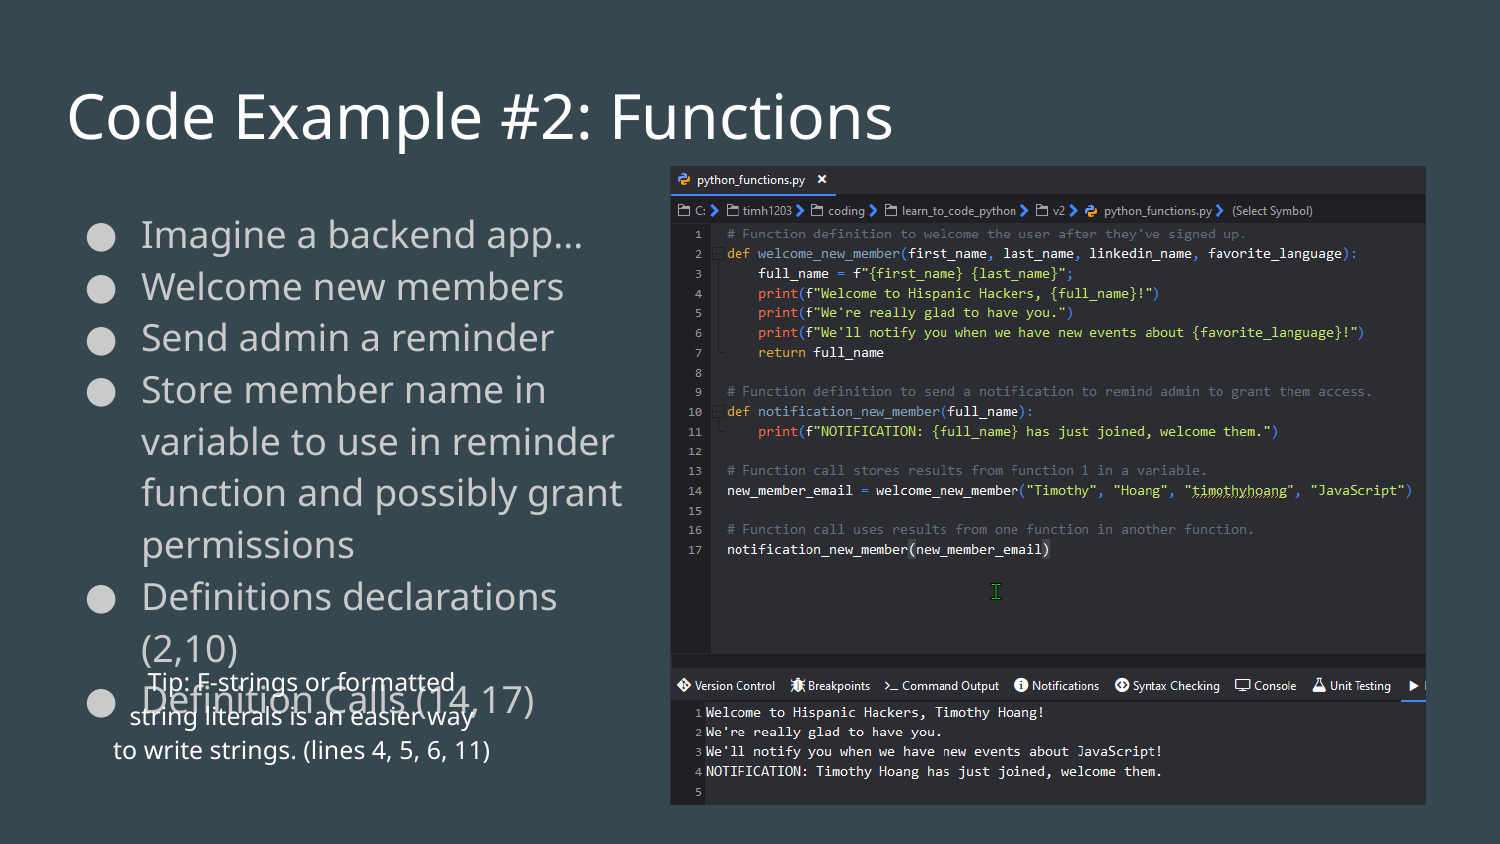

# Code Example #2: Functions
Imagine a backend app...
Welcome new members
Send admin a reminder
Store member name in variable to use in reminder function and possibly grant permissions
Definitions declarations (2,10)
Definition Calls (14,17)
Tip: F-strings or formatted
string literals is an easier way
to write strings. (lines 4, 5, 6, 11)